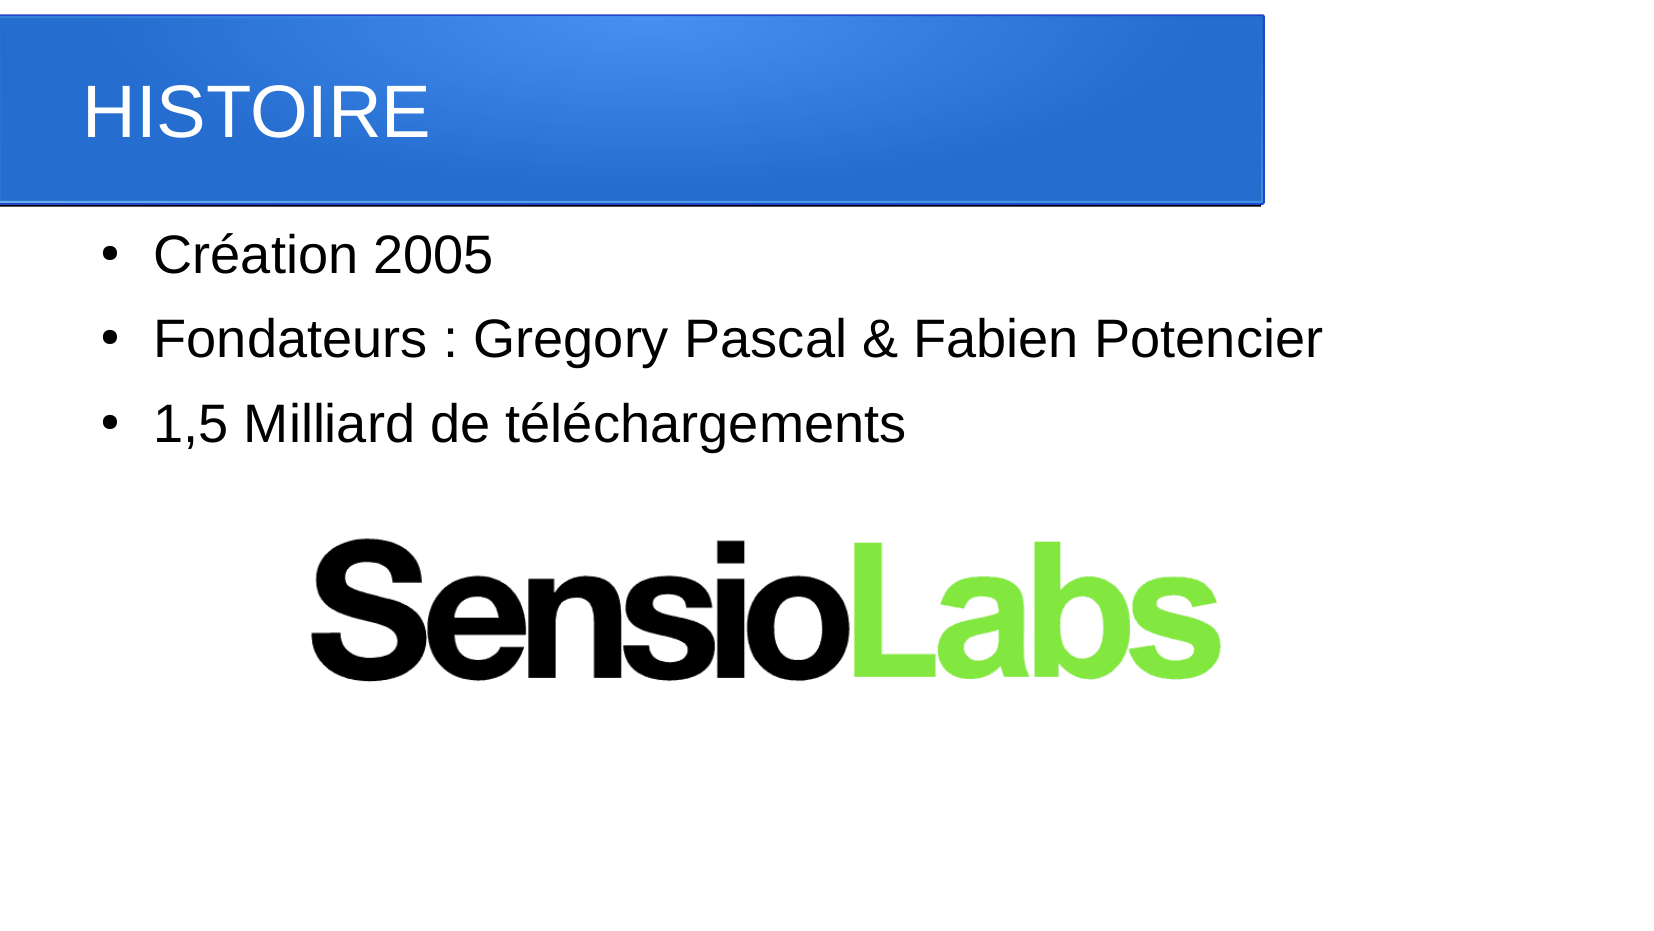

# HISTOIRE
Création 2005
Fondateurs : Gregory Pascal & Fabien Potencier
1,5 Milliard de téléchargements